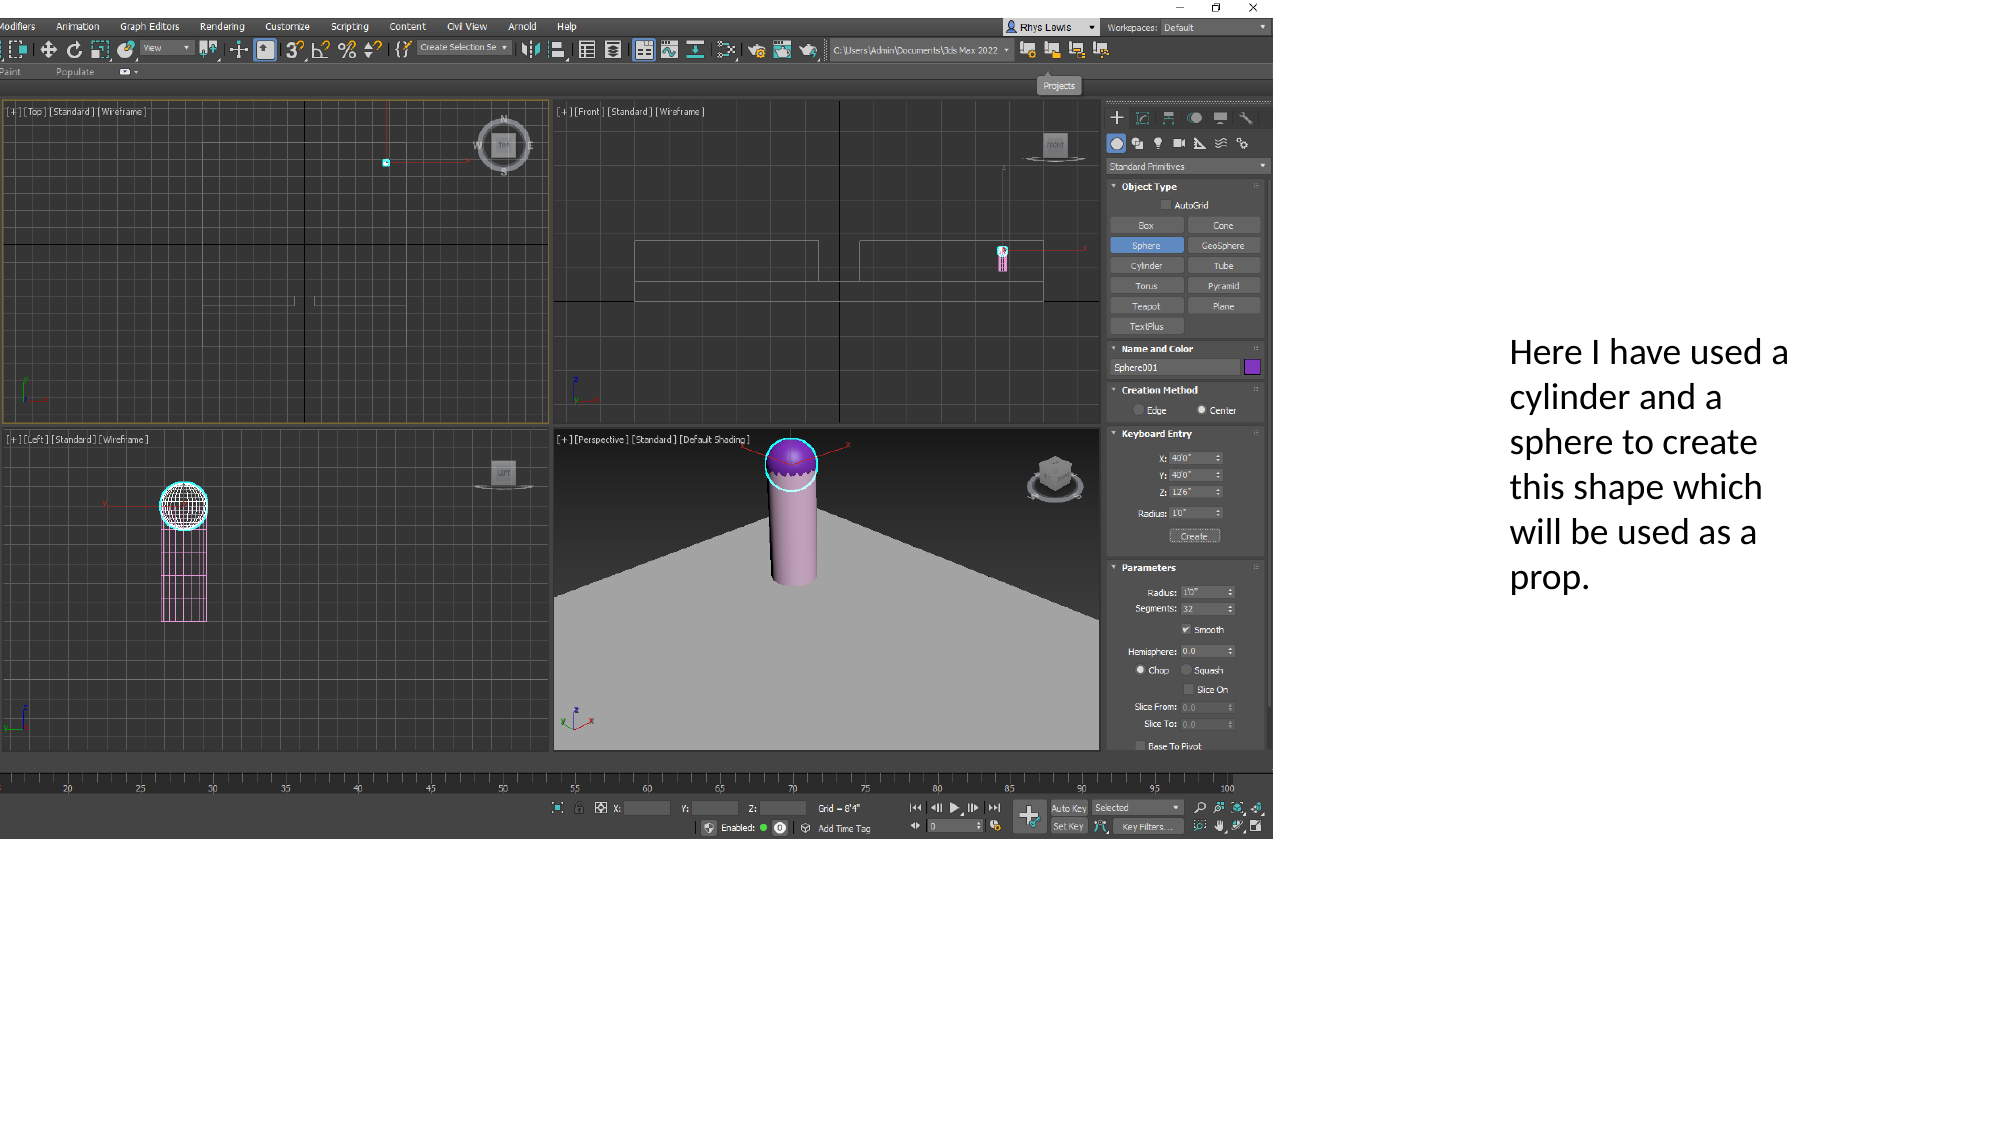

Here I have used a cylinder and a sphere to create this shape which will be used as a prop.